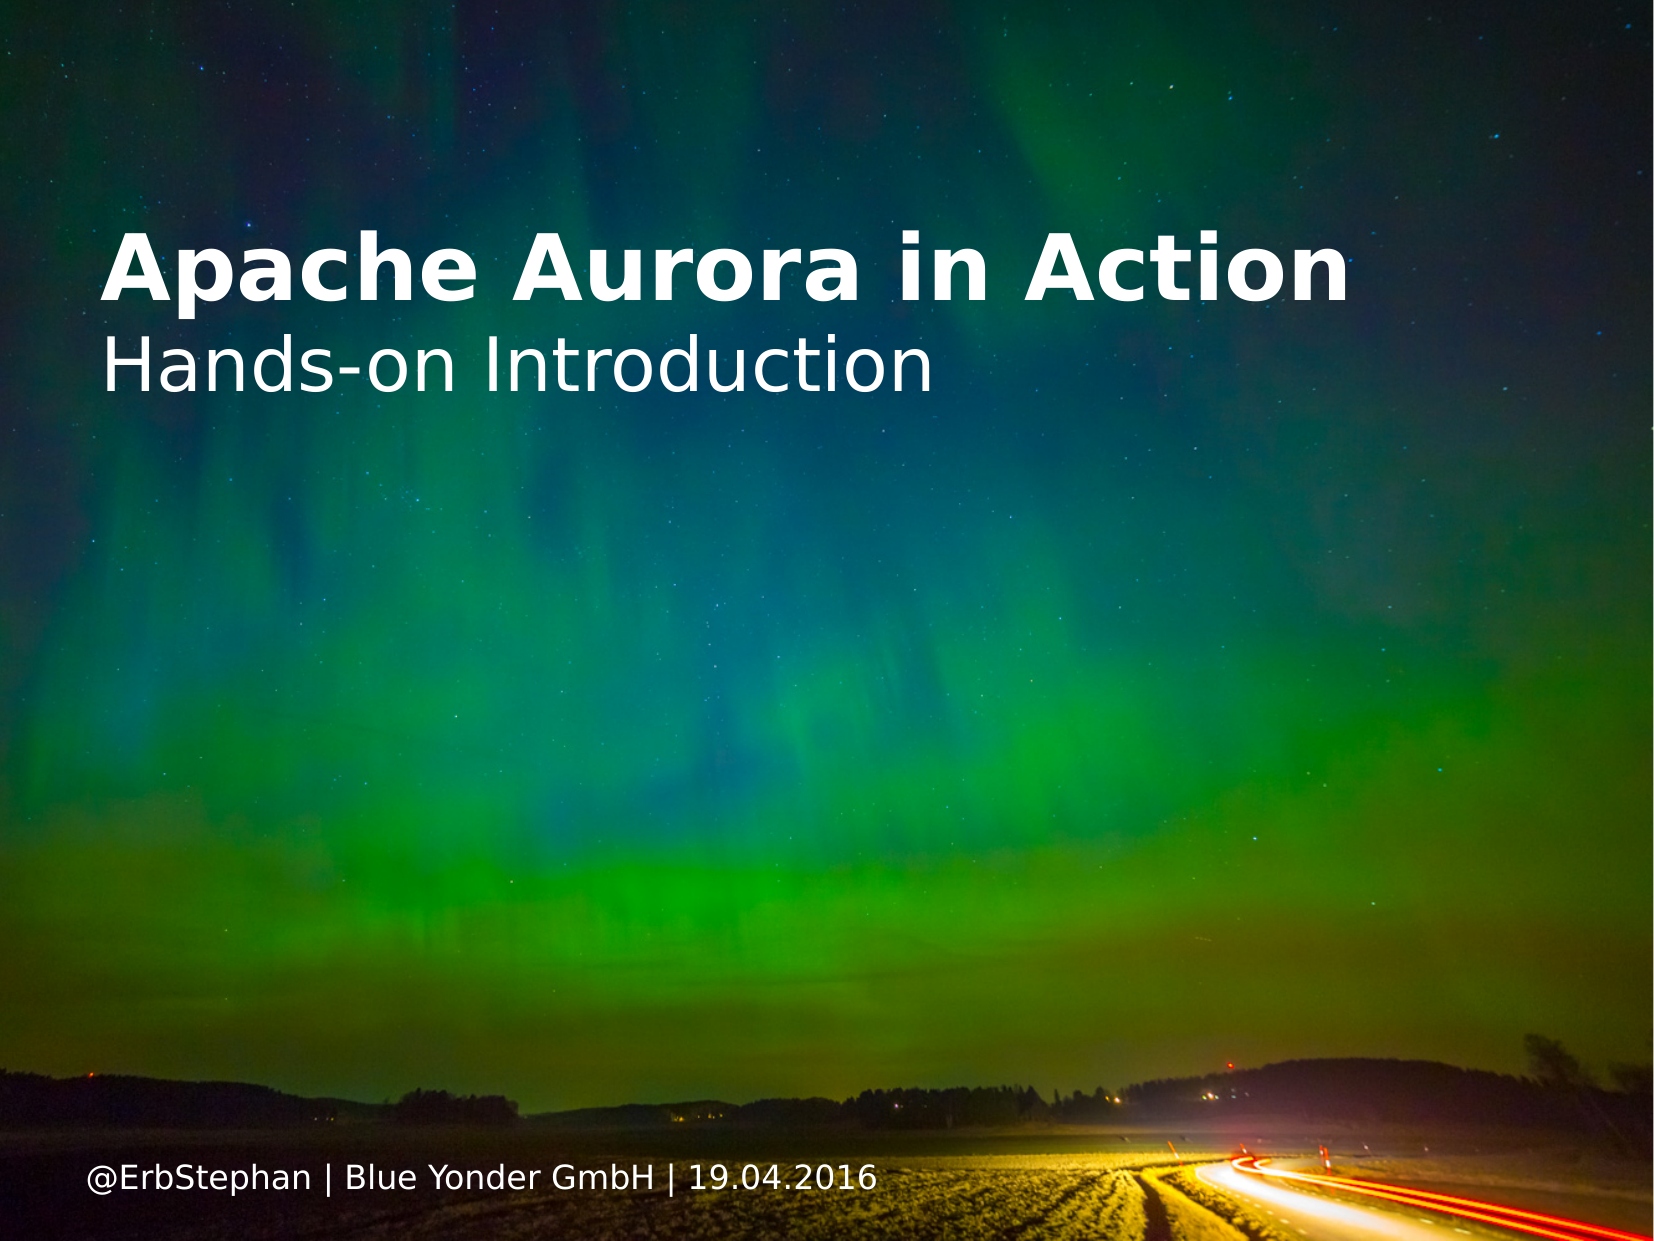

# Apache Aurora in Action Hands-on Introduction
@ErbStephan | Blue Yonder GmbH | 19.04.2016